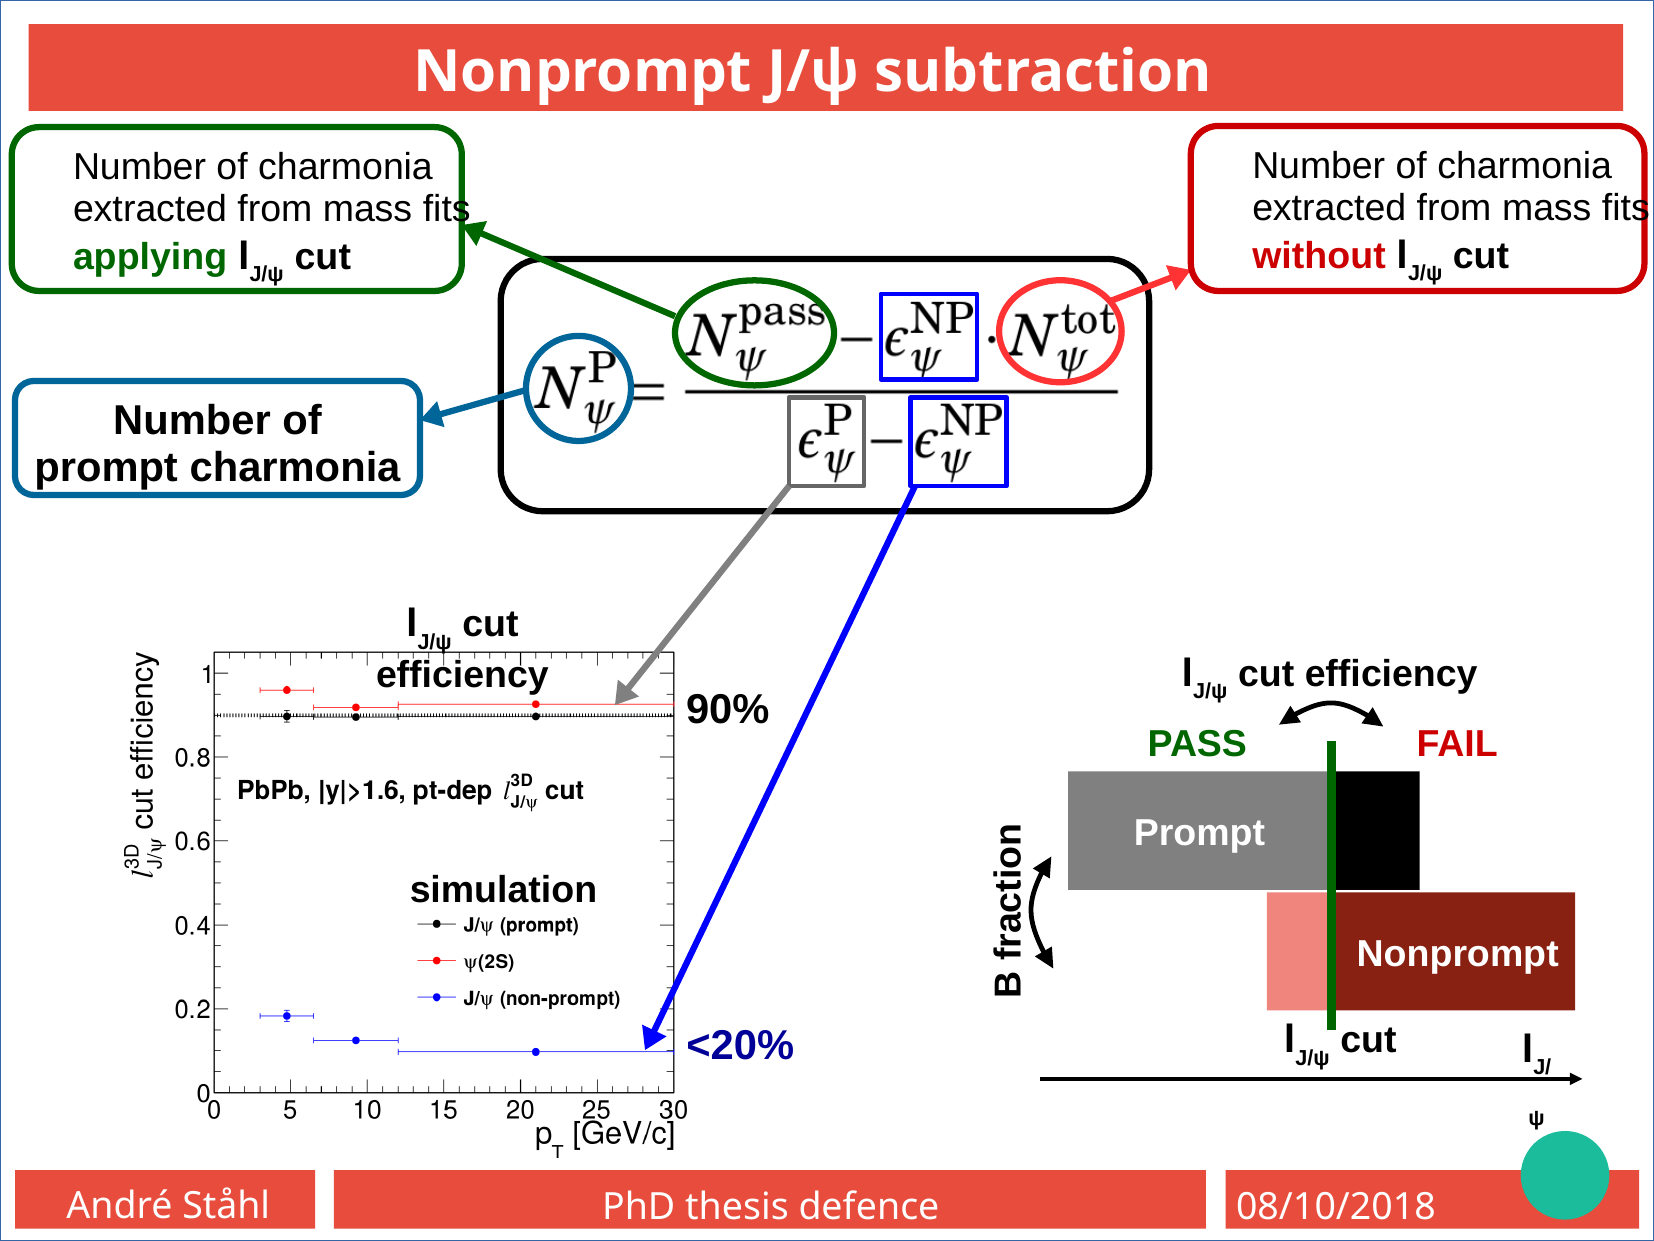

# Nonprompt J/ψ subtraction
Number of charmonia
extracted from mass fits
without lJ/ψ cut
Number of charmonia
extracted from mass fits
applying lJ/ψ cut
Number of
prompt charmonia
lJ/ψ cut efficiency
lJ/ψ cut efficiency
90%
PASS
FAIL
Prompt
Nonprompt
simulation
B fraction
lJ/ψ cut
<20%
lJ/ψ
08/10/2018